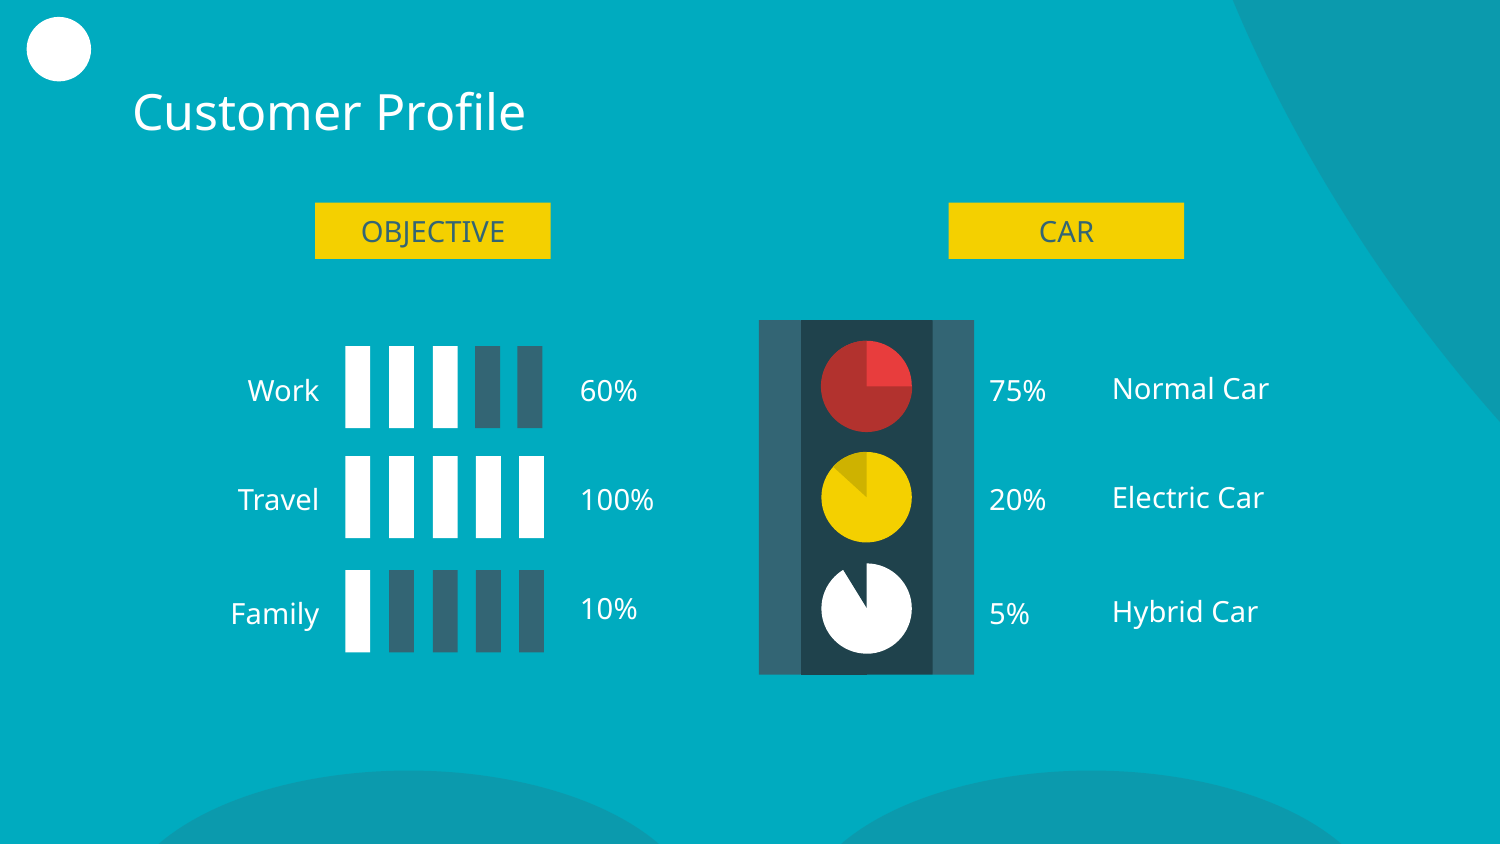

# Customer Profile
OBJECTIVE
CAR
Normal Car
Work
60%
75%
Electric Car
Travel
100%
20%
10%
Hybrid Car
Family
5%